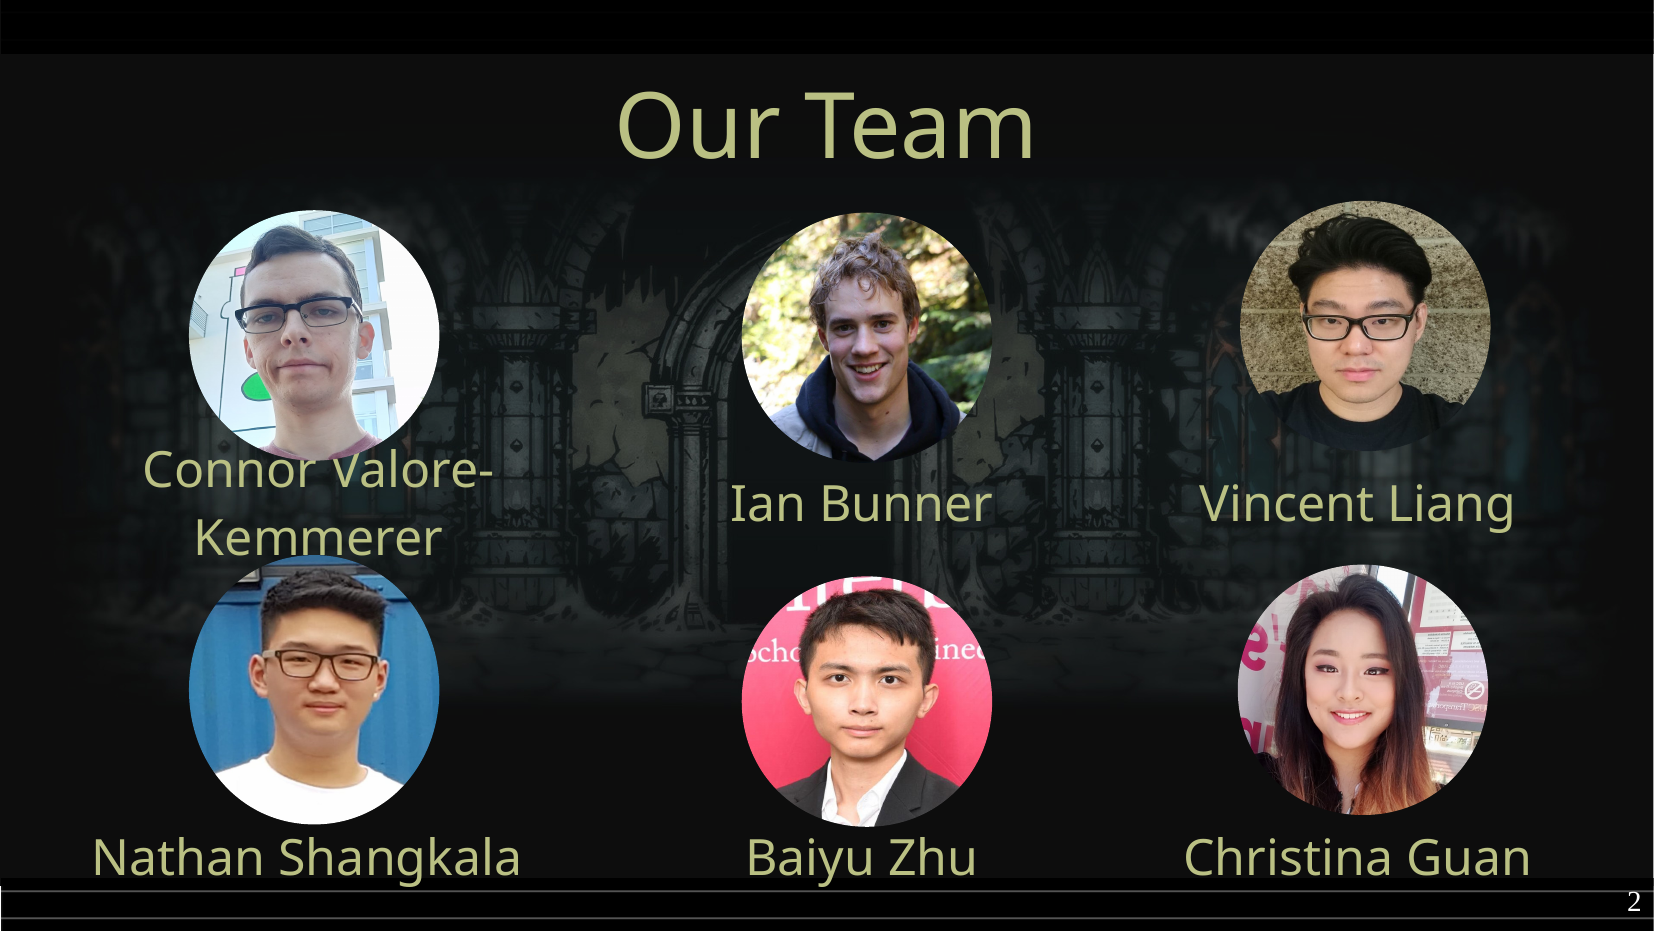

# Our Team
Connor Valore-Kemmerer
Vincent Liang
Ian Bunner
Nathan Shangkala
Baiyu Zhu
Christina Guan